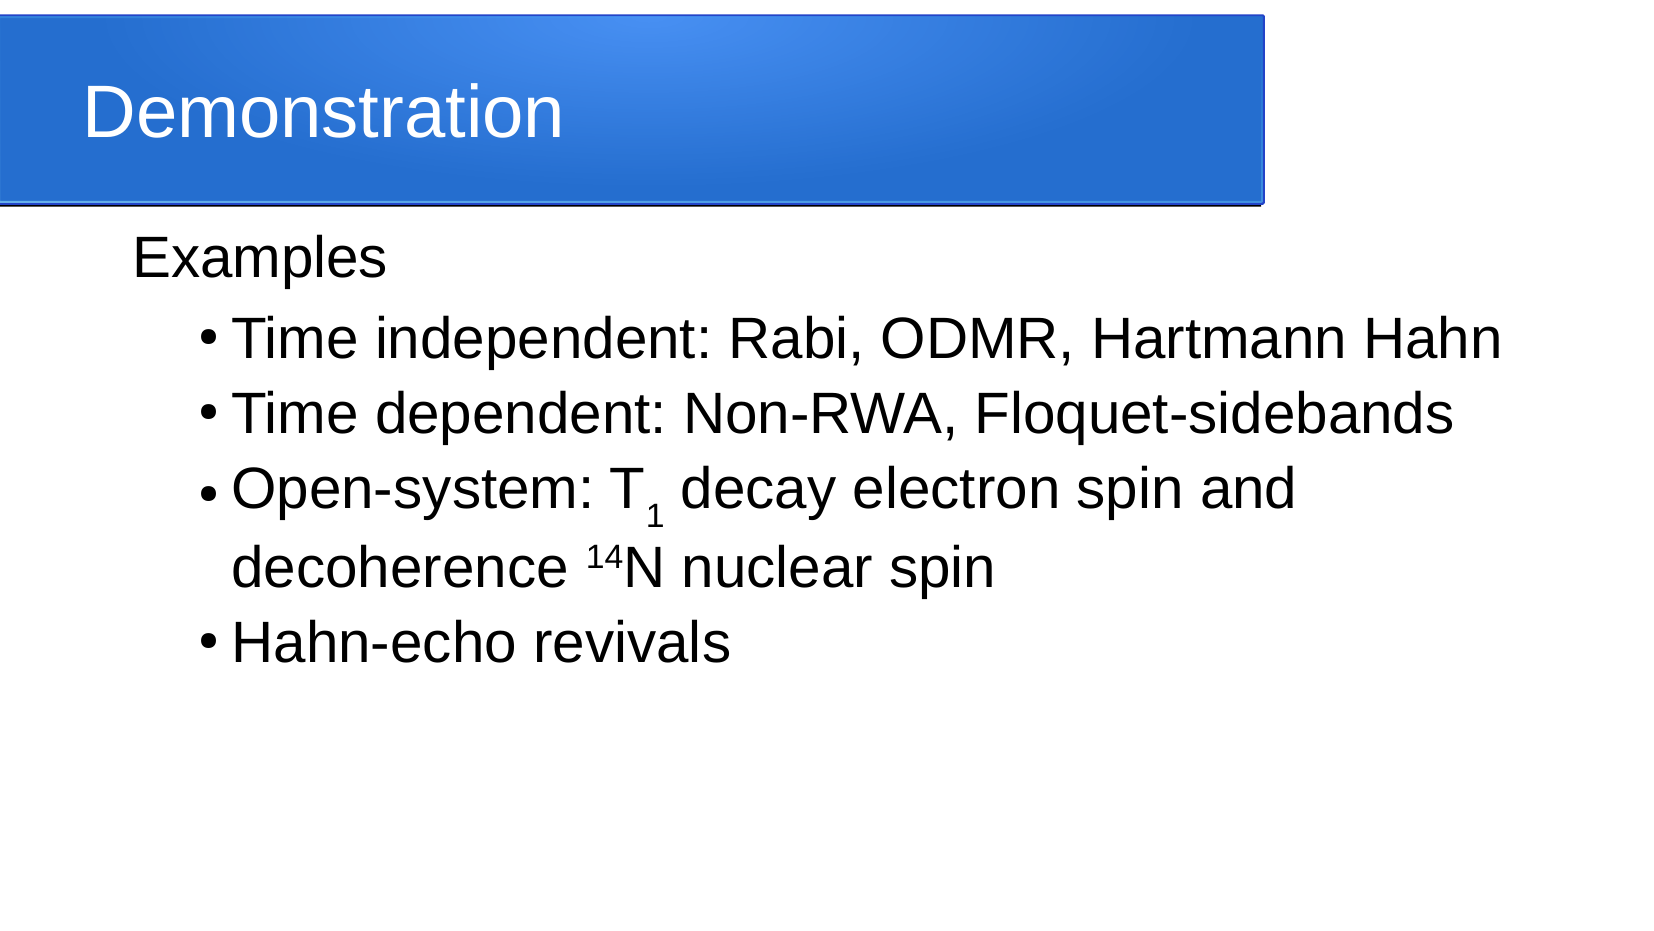

# Demonstration
Examples
Time independent: Rabi, ODMR, Hartmann Hahn
Time dependent: Non-RWA, Floquet-sidebands
Open-system: T1 decay electron spin and decoherence 14N nuclear spin
Hahn-echo revivals